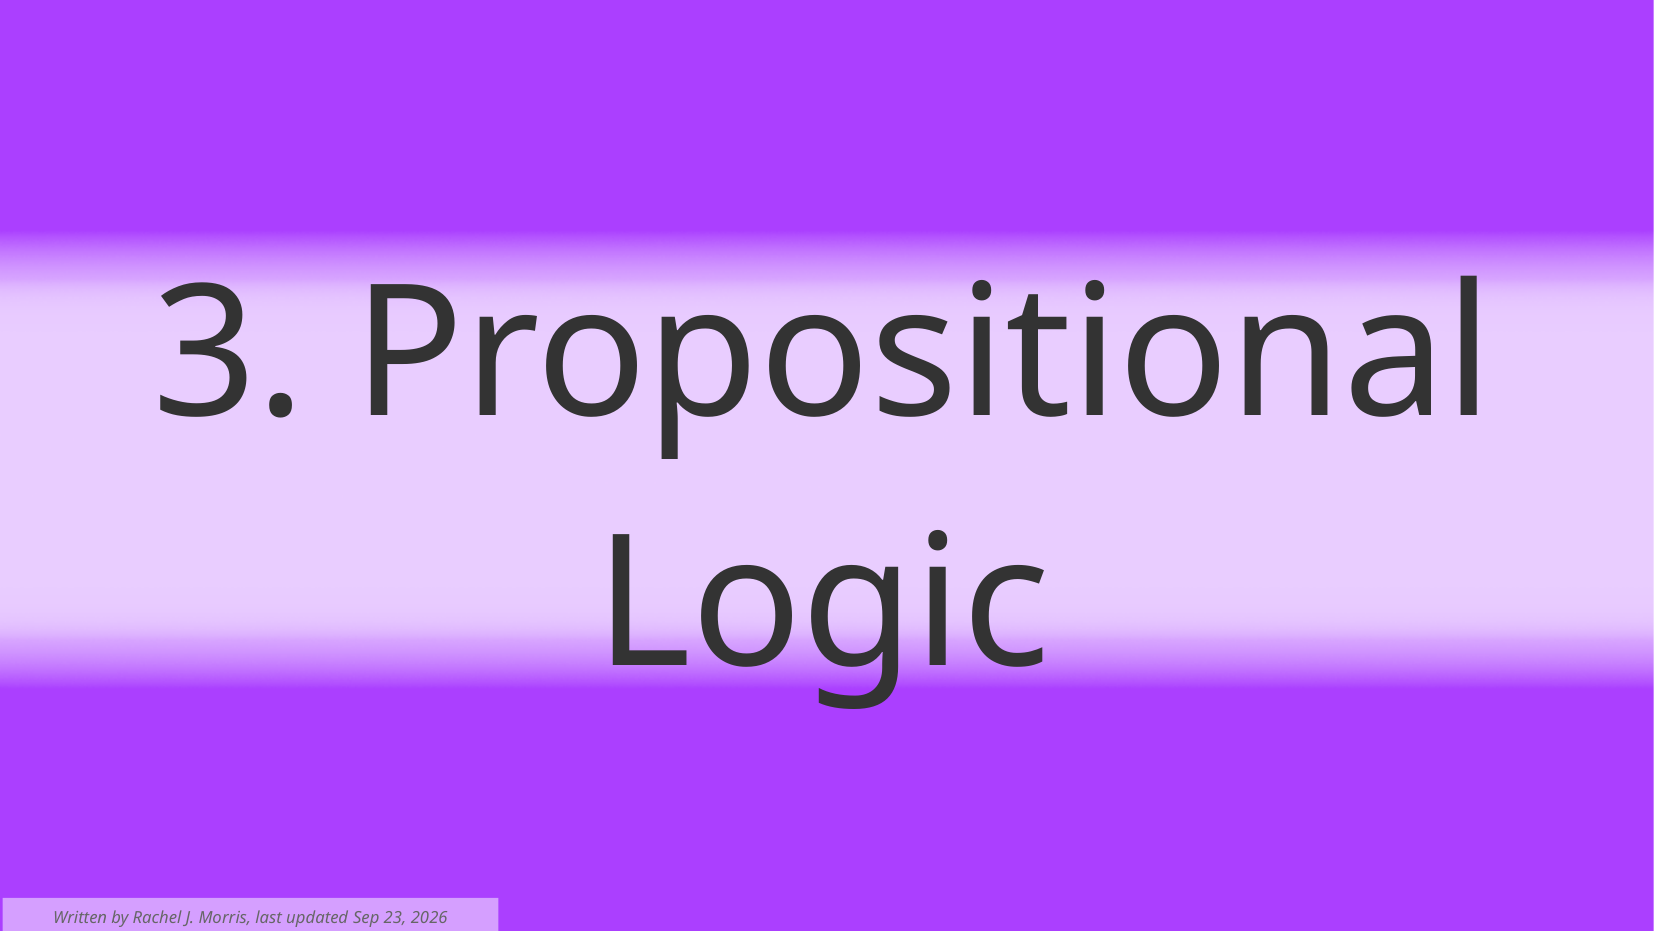

# 3. Propositional Logic
Written by Rachel J. Morris, last updated